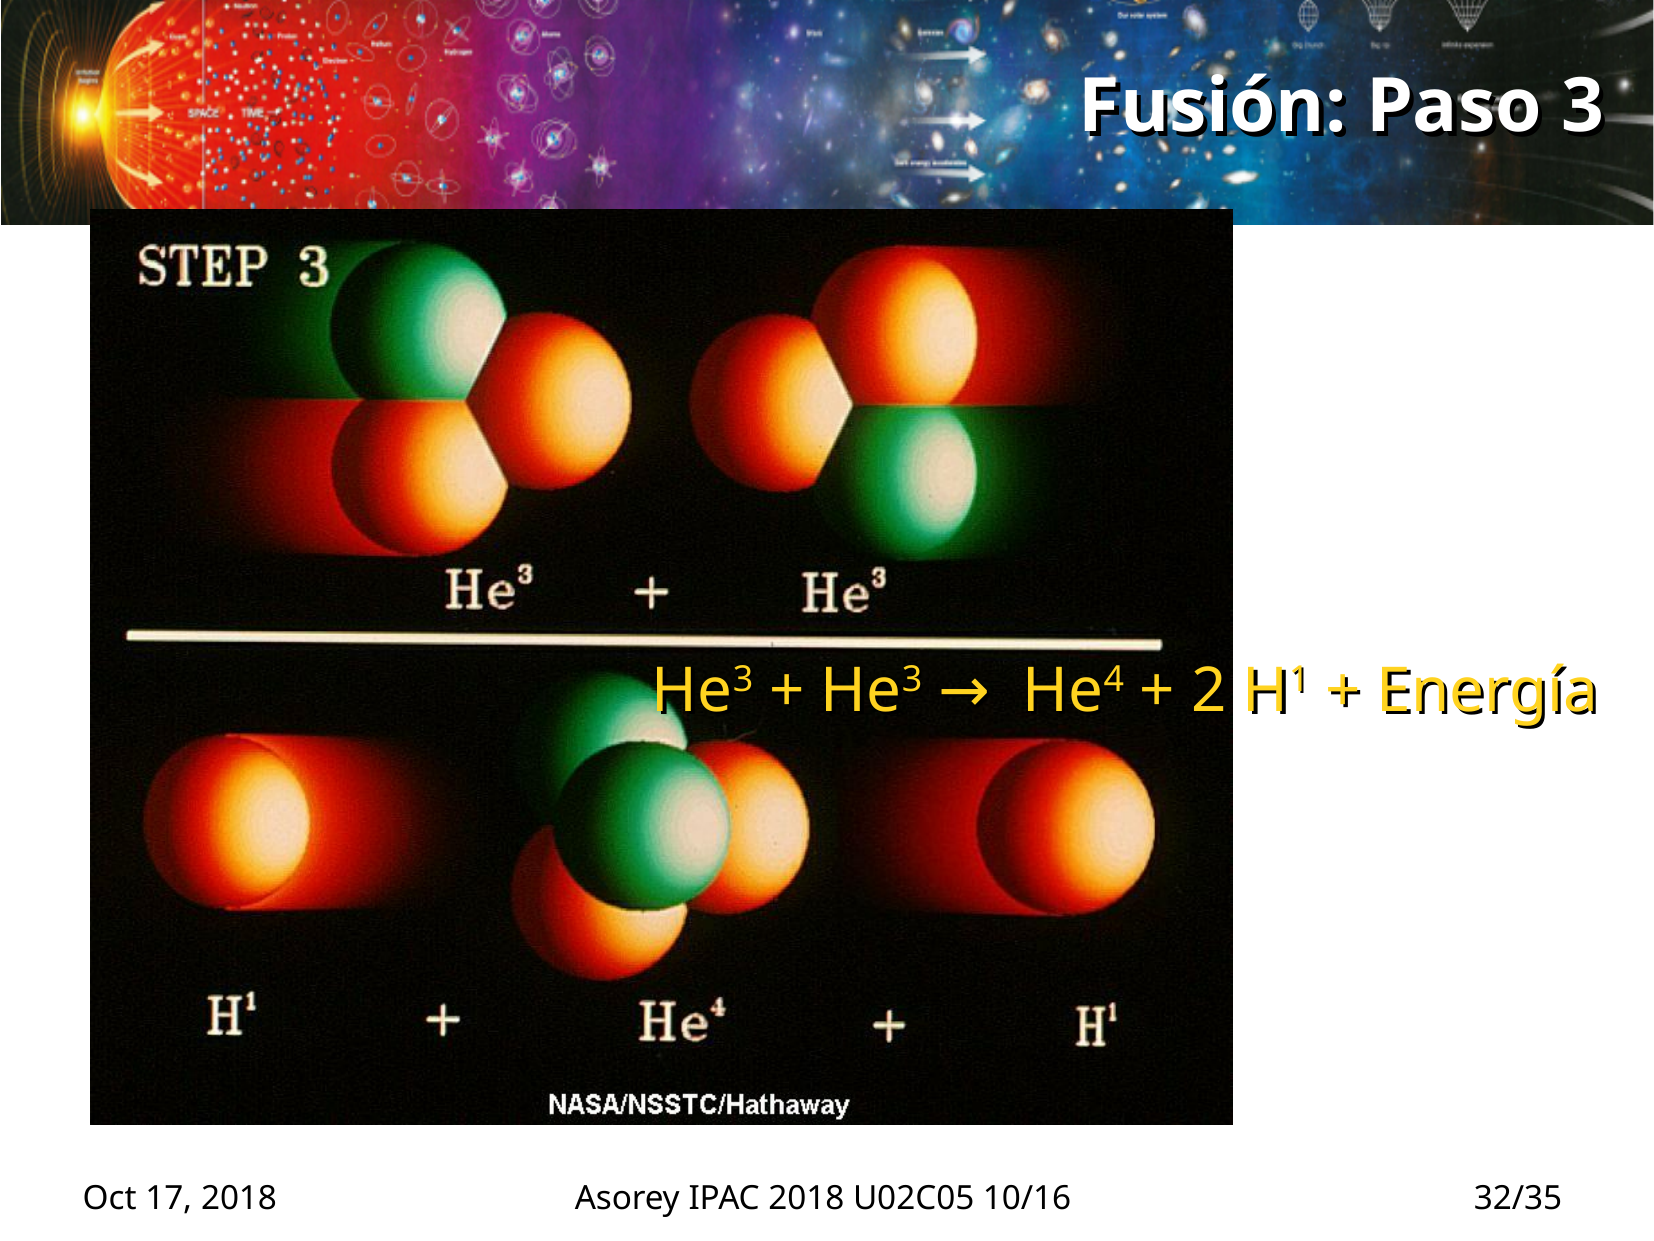

# Fusión: Paso 3
 He3 + He3 → He4 + 2 H1 + Energía
Oct 17, 2018
Asorey IPAC 2018 U02C05 10/16
32